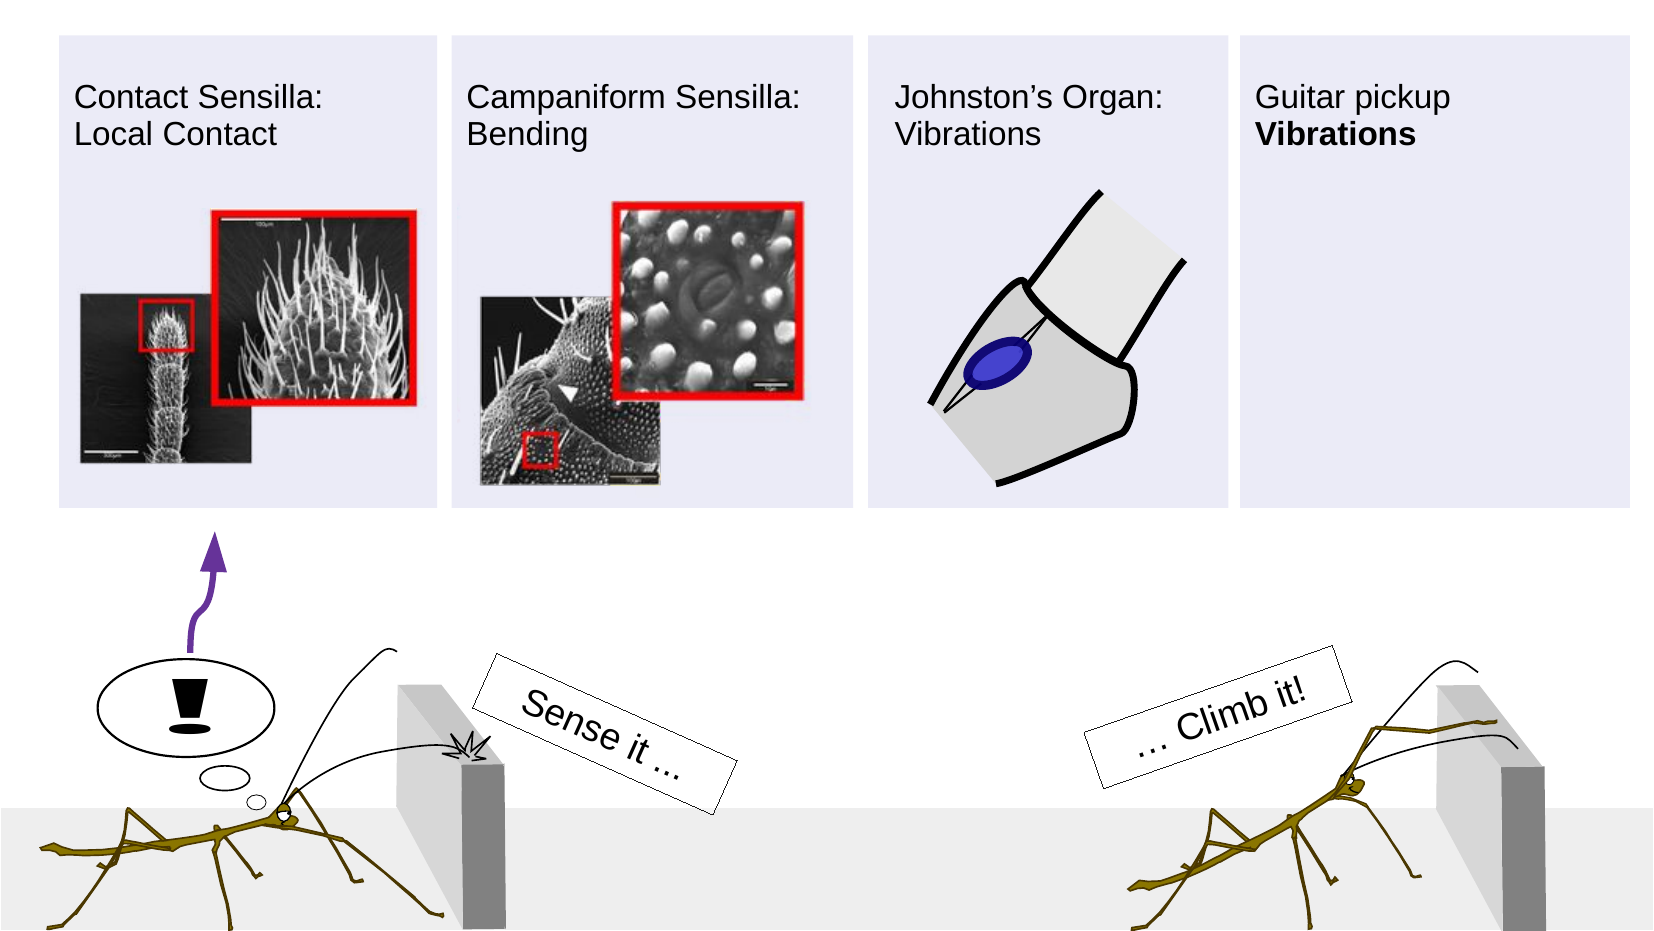

#
Mechanoreceptors
Contact Sensilla:
Local Contact
Campaniform Sensilla:
Bending
Johnston’s Organ:
Vibrations
Guitar pickup
Vibrations
Johnston’s Organ:
Vibration
Contact Sensilla: Location
Campaniform Sensilla: Bending
!
… Climb it!
Sense it ...